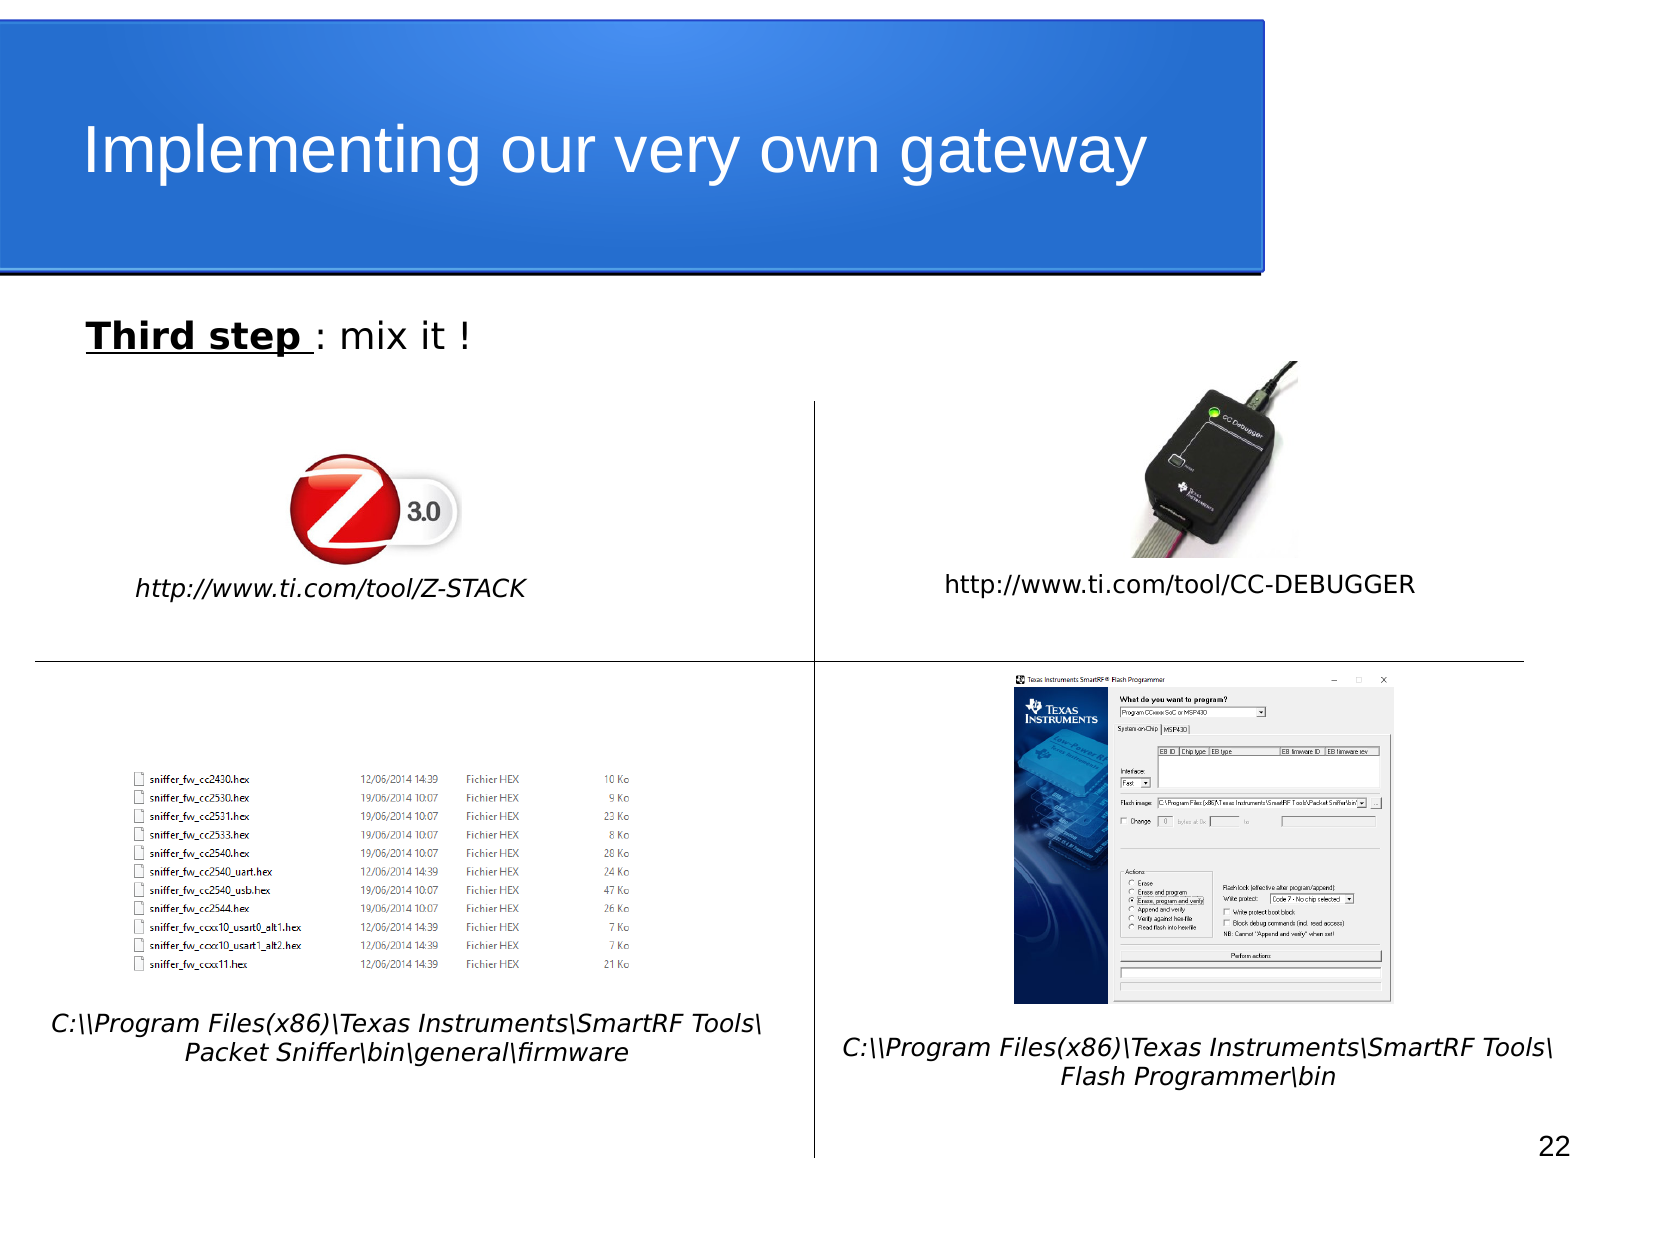

# Implementing our very own gateway
Third step : mix it !
http://www.ti.com/tool/CC-DEBUGGER
http://www.ti.com/tool/Z-STACK
C:\\Program Files(x86)\Texas Instruments\SmartRF Tools\Packet Sniffer\bin\general\firmware
C:\\Program Files(x86)\Texas Instruments\SmartRF Tools\Flash Programmer\bin
22